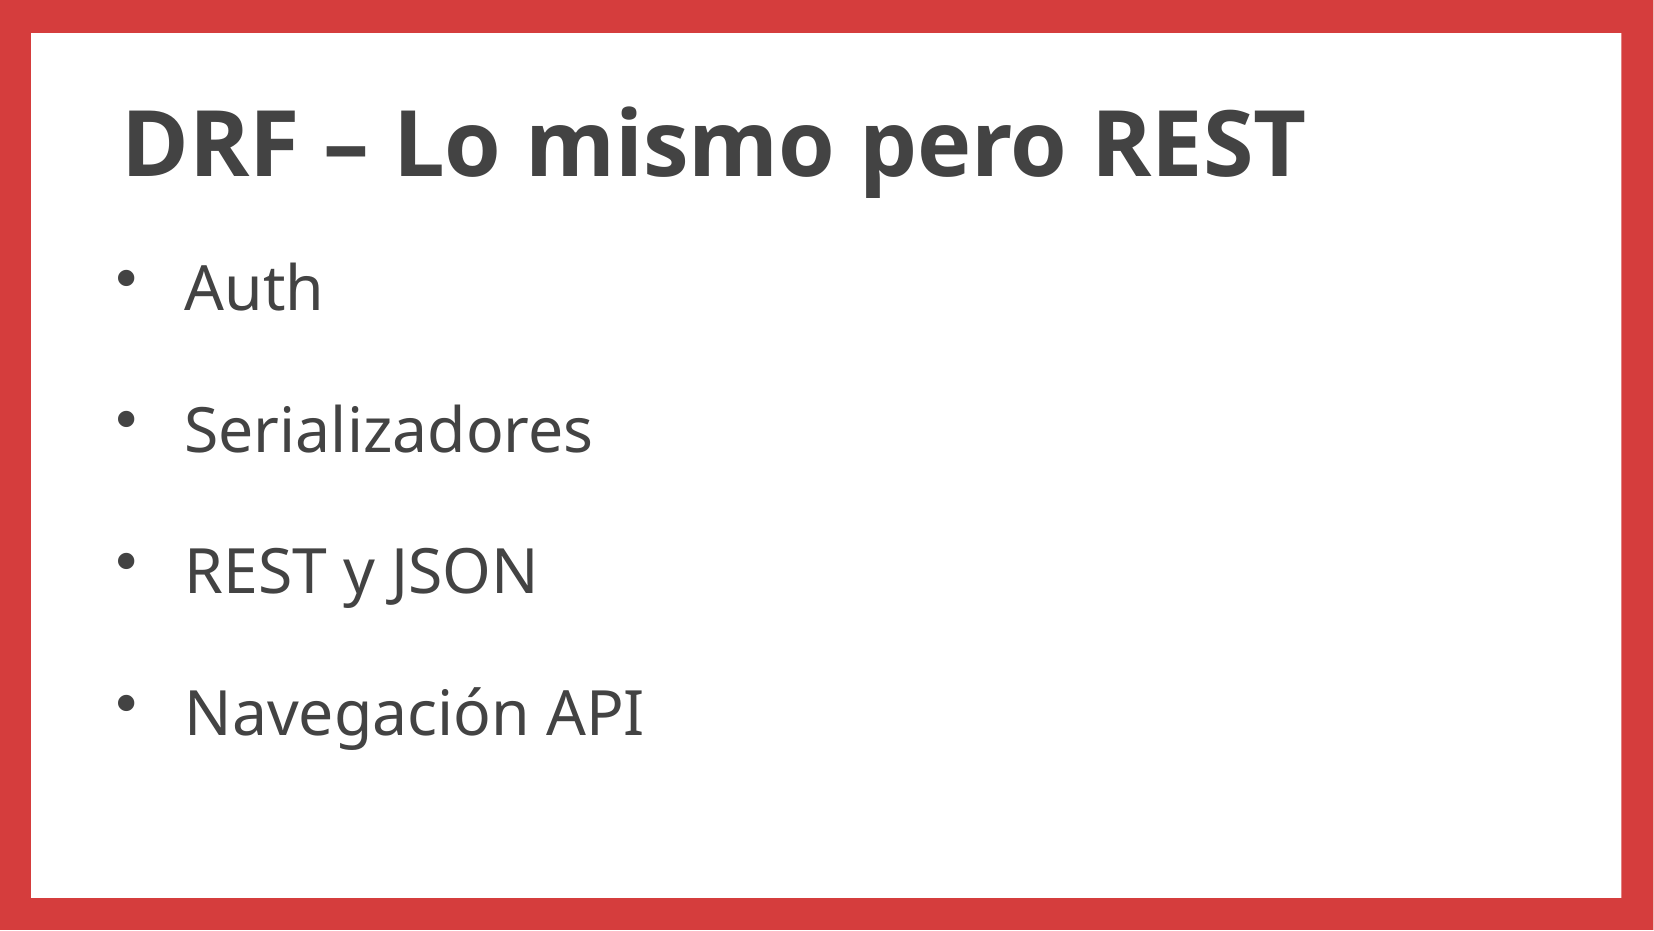

# DRF – Lo mismo pero REST
Auth
Serializadores
REST y JSON
Navegación API